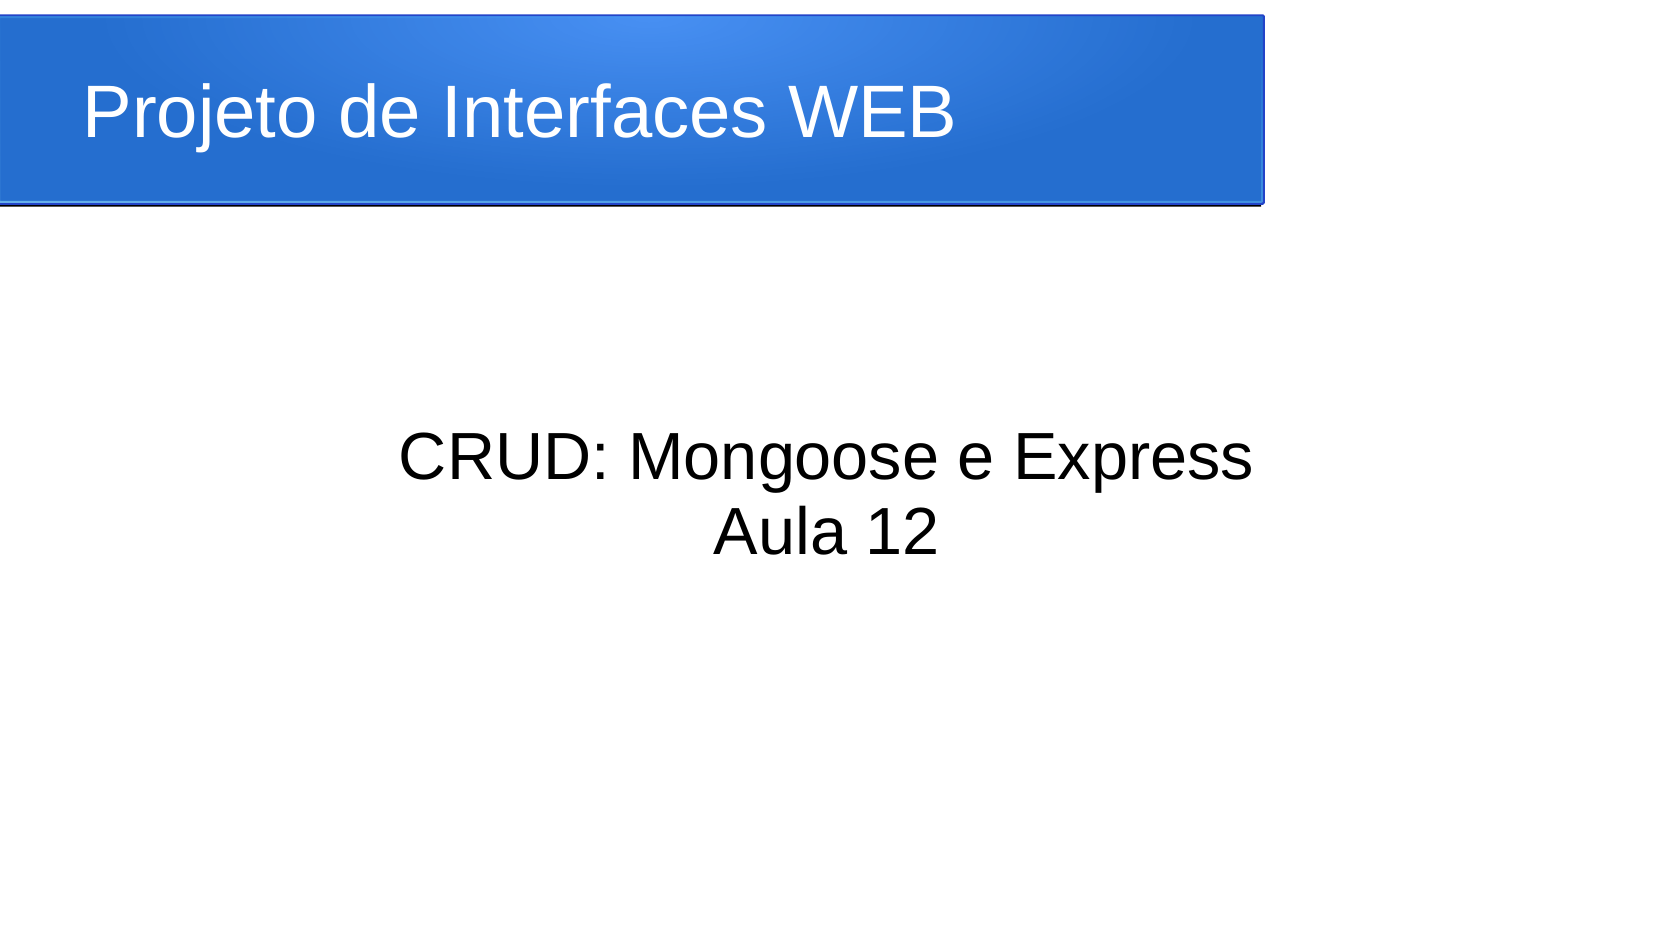

# Projeto de Interfaces WEB
CRUD: Mongoose e Express
Aula 12